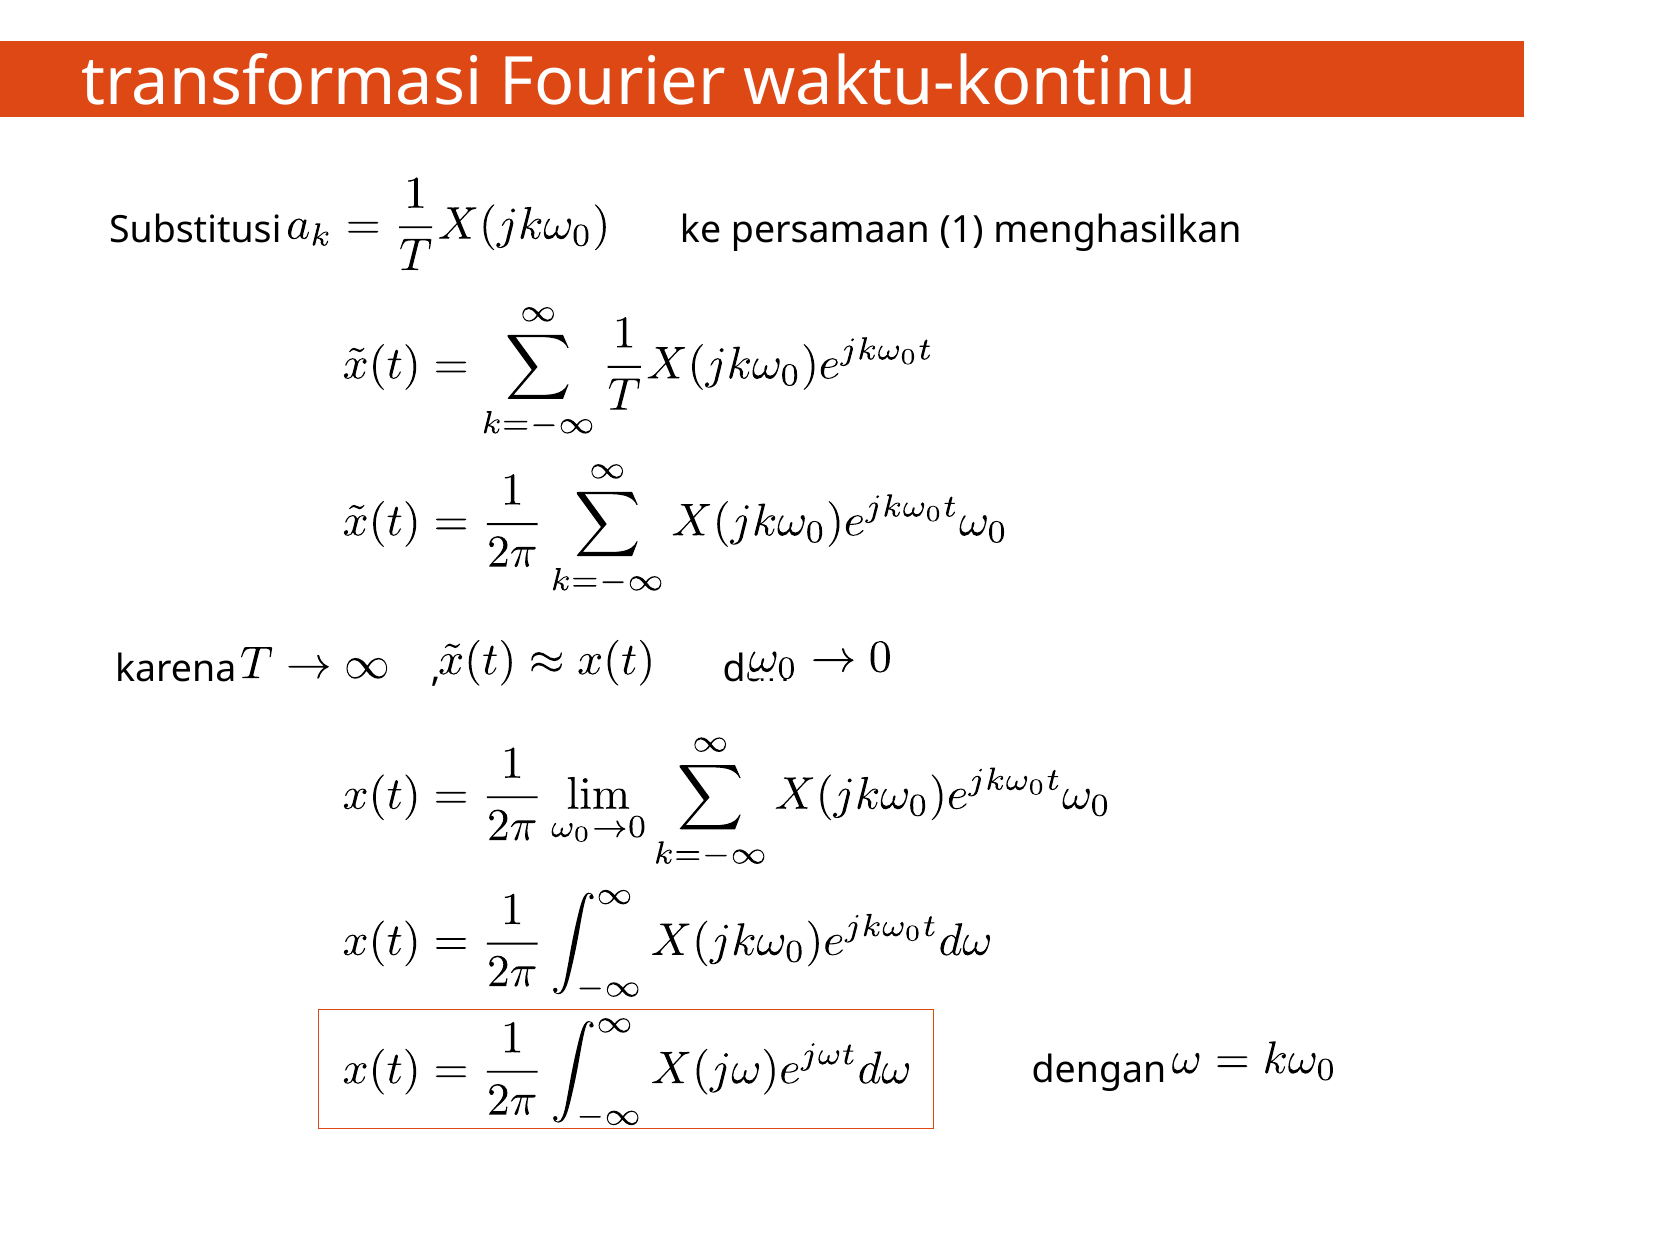

transformasi Fourier waktu-kontinu
Substitusi ke persamaan (1) menghasilkan
karena , dan
dengan